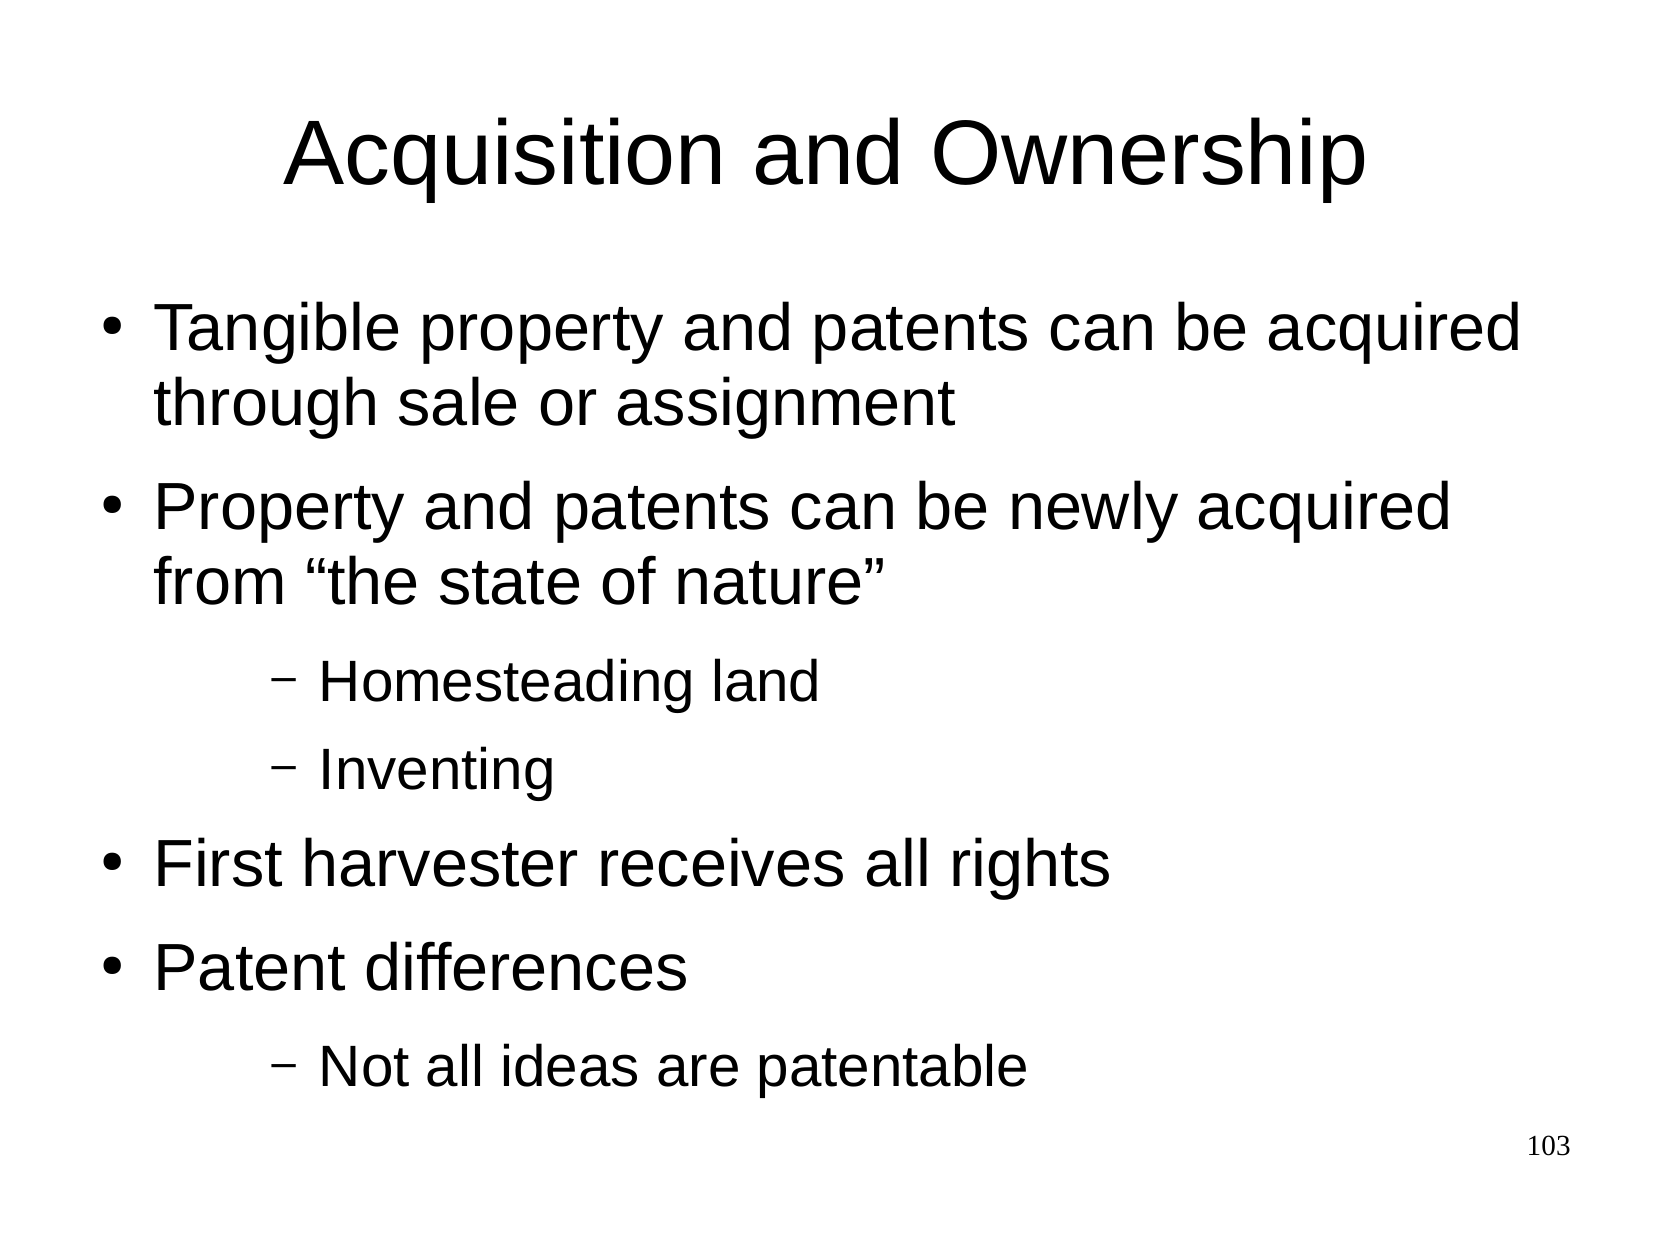

# Acquisition and Ownership
Tangible property and patents can be acquired through sale or assignment
Property and patents can be newly acquired from “the state of nature”
Homesteading land
Inventing
First harvester receives all rights
Patent differences
Not all ideas are patentable
103